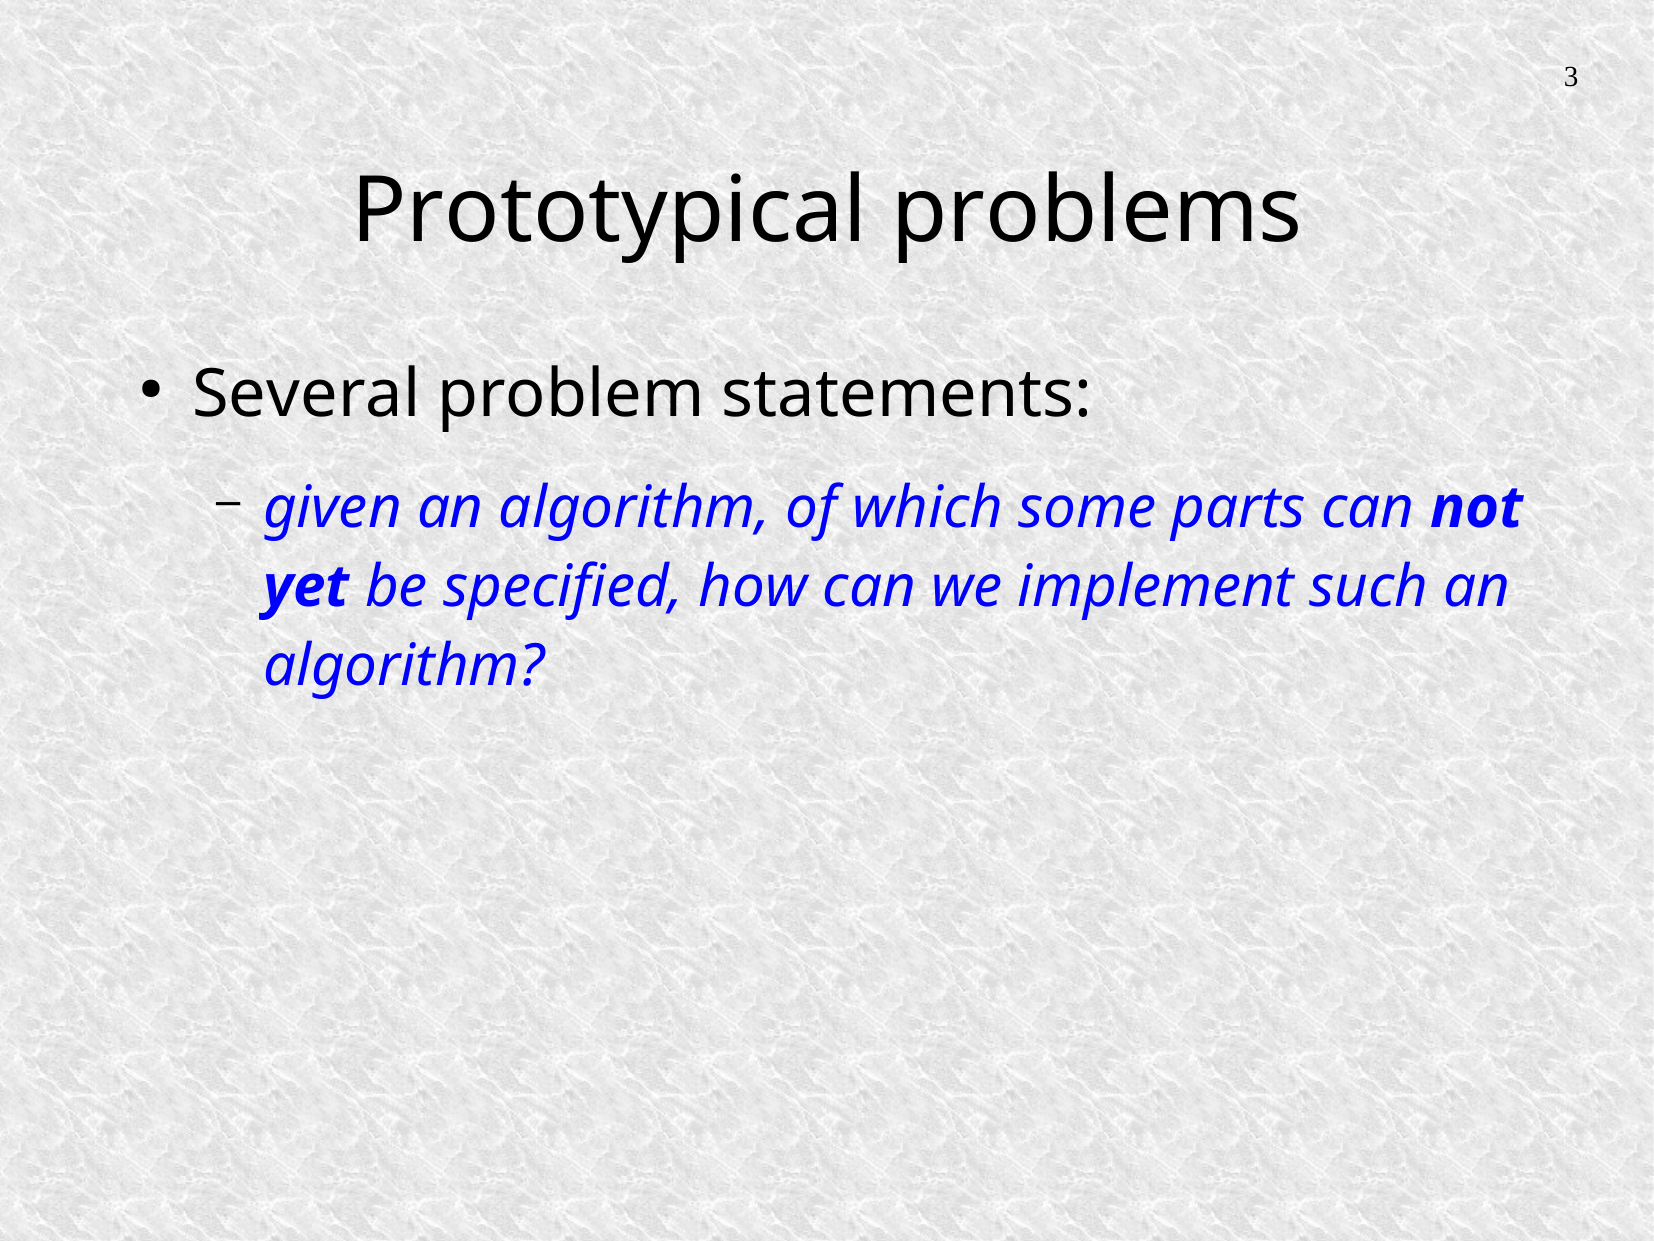

3
# Prototypical problems
Several problem statements:
given an algorithm, of which some parts can not yet be specified, how can we implement such an algorithm?